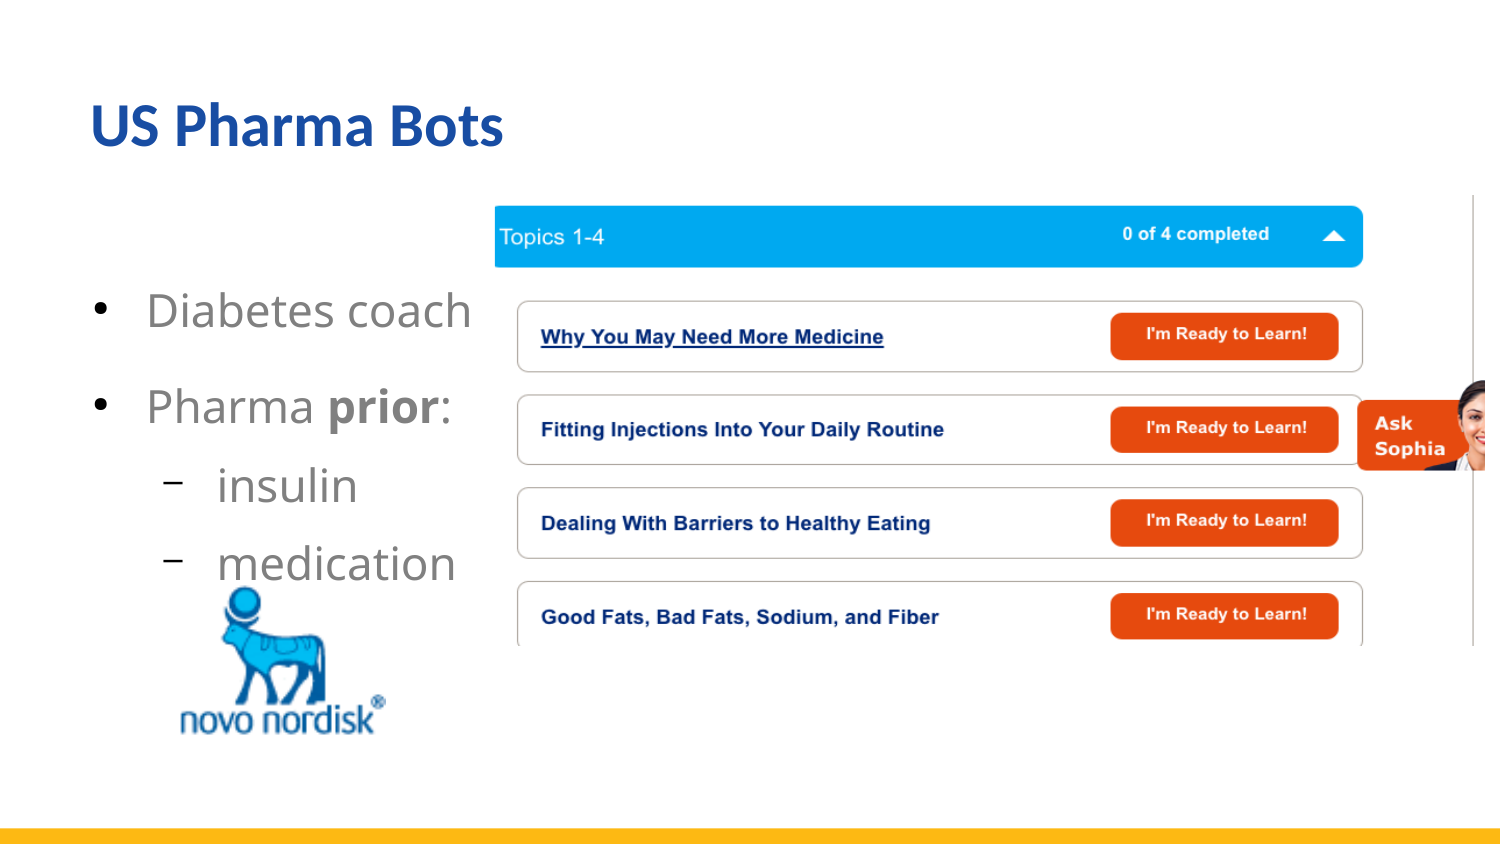

# US Pharma Bots
Diabetes coach
Pharma prior:
insulin
medication